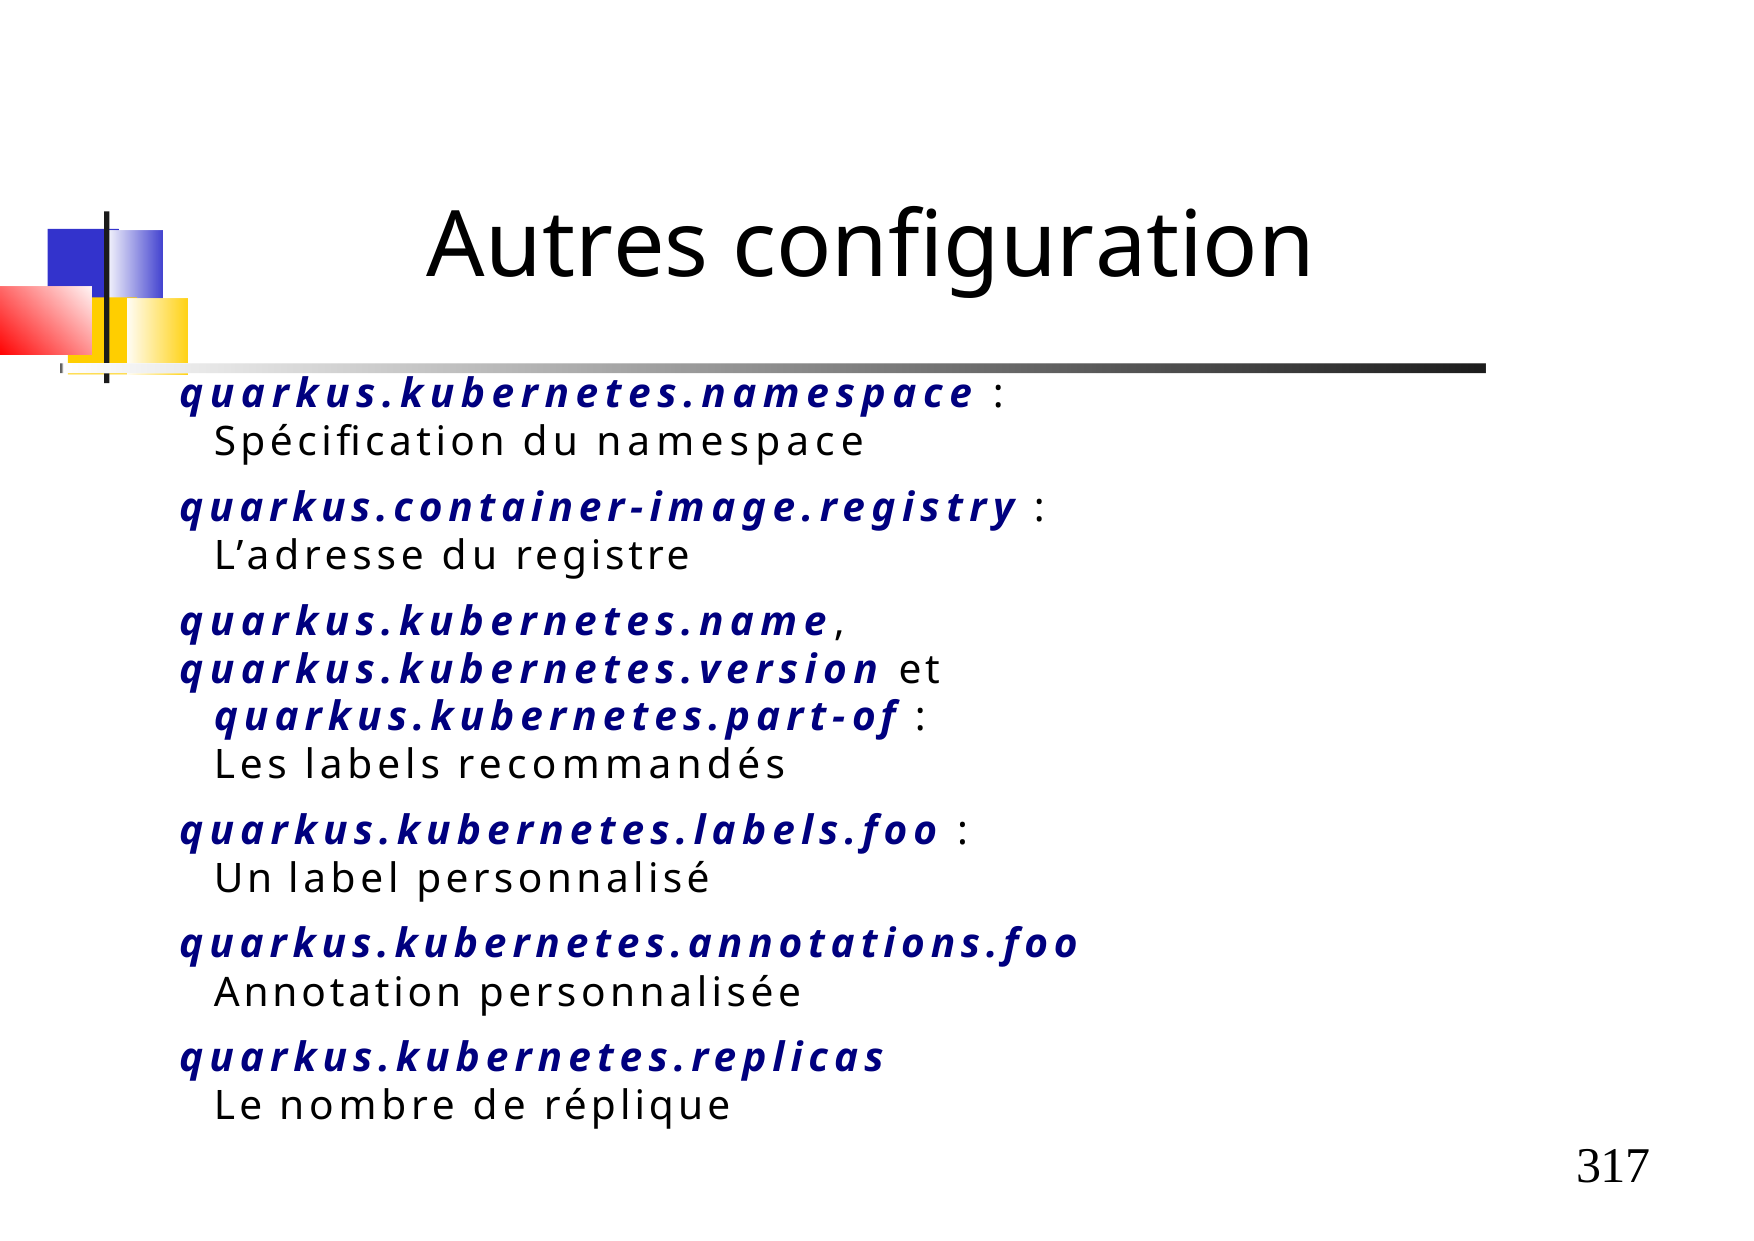

# Autres configuration
quarkus.kubernetes.namespace :
Spécification du namespace
quarkus.container-image.registry :
L’adresse du registre
quarkus.kubernetes.name, quarkus.kubernetes.version et
quarkus.kubernetes.part-of :
Les labels recommandés
quarkus.kubernetes.labels.foo :
Un label personnalisé
quarkus.kubernetes.annotations.foo
Annotation personnalisée
quarkus.kubernetes.replicas
Le nombre de réplique
317